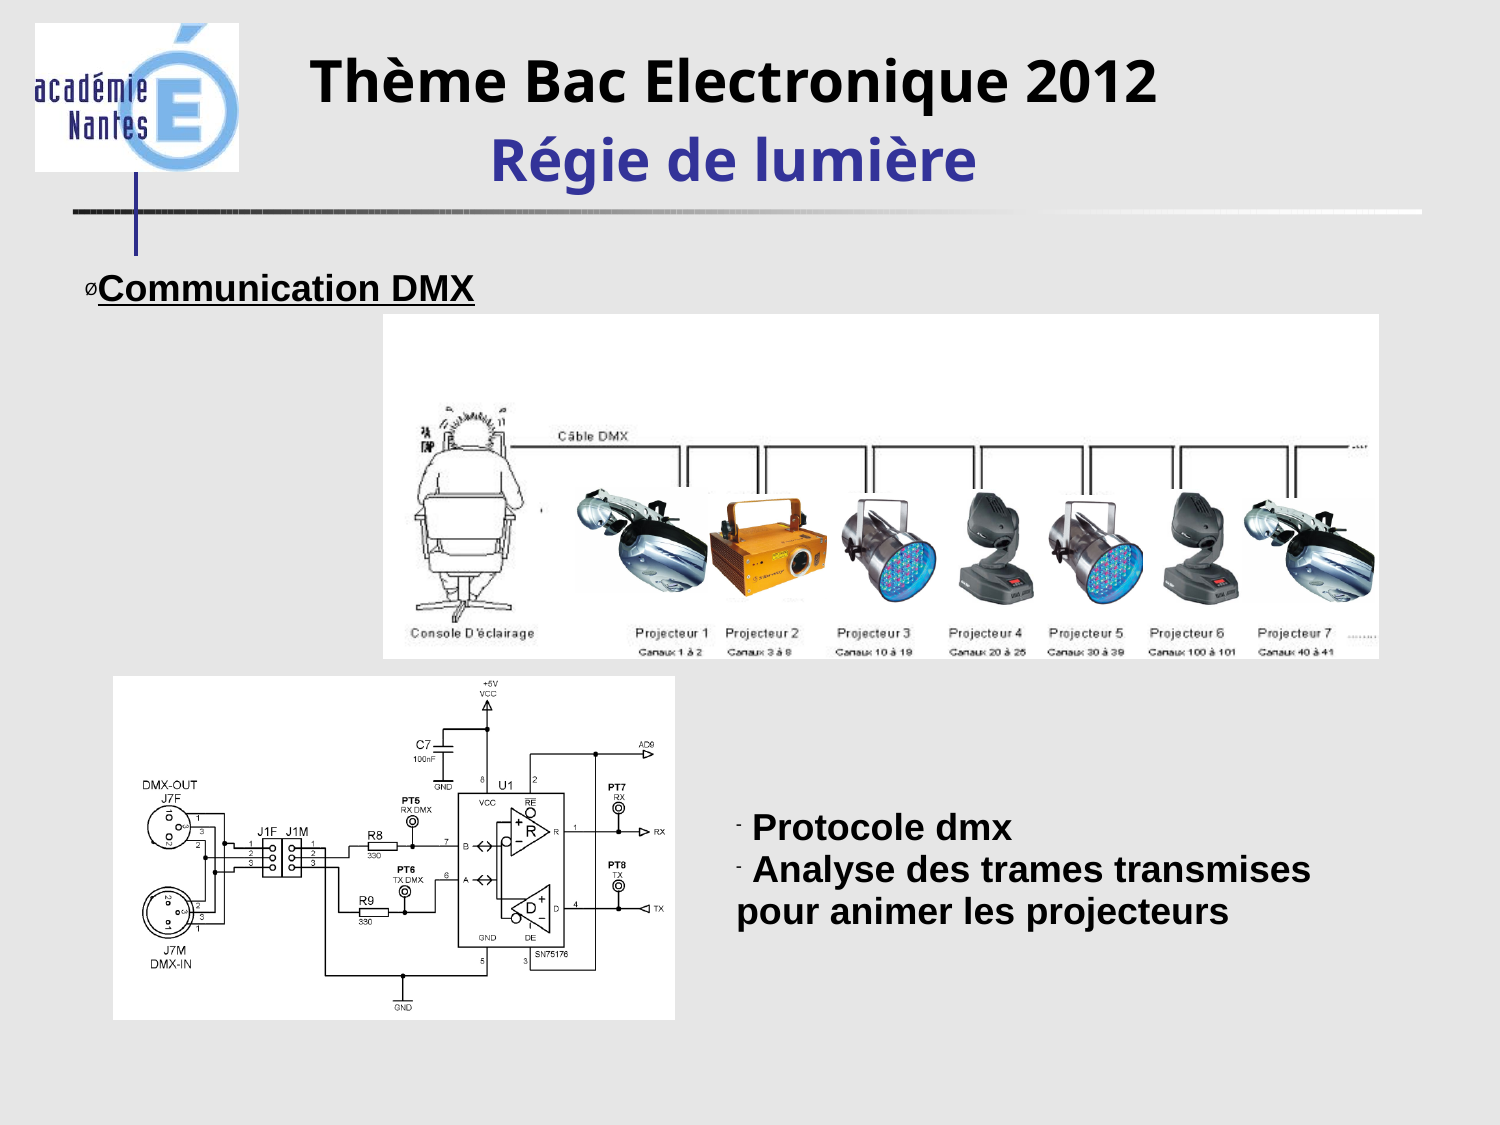

Thème Bac Electronique 2012
Régie de lumière
Communication DMX
 Protocole dmx
 Analyse des trames transmises pour animer les projecteurs